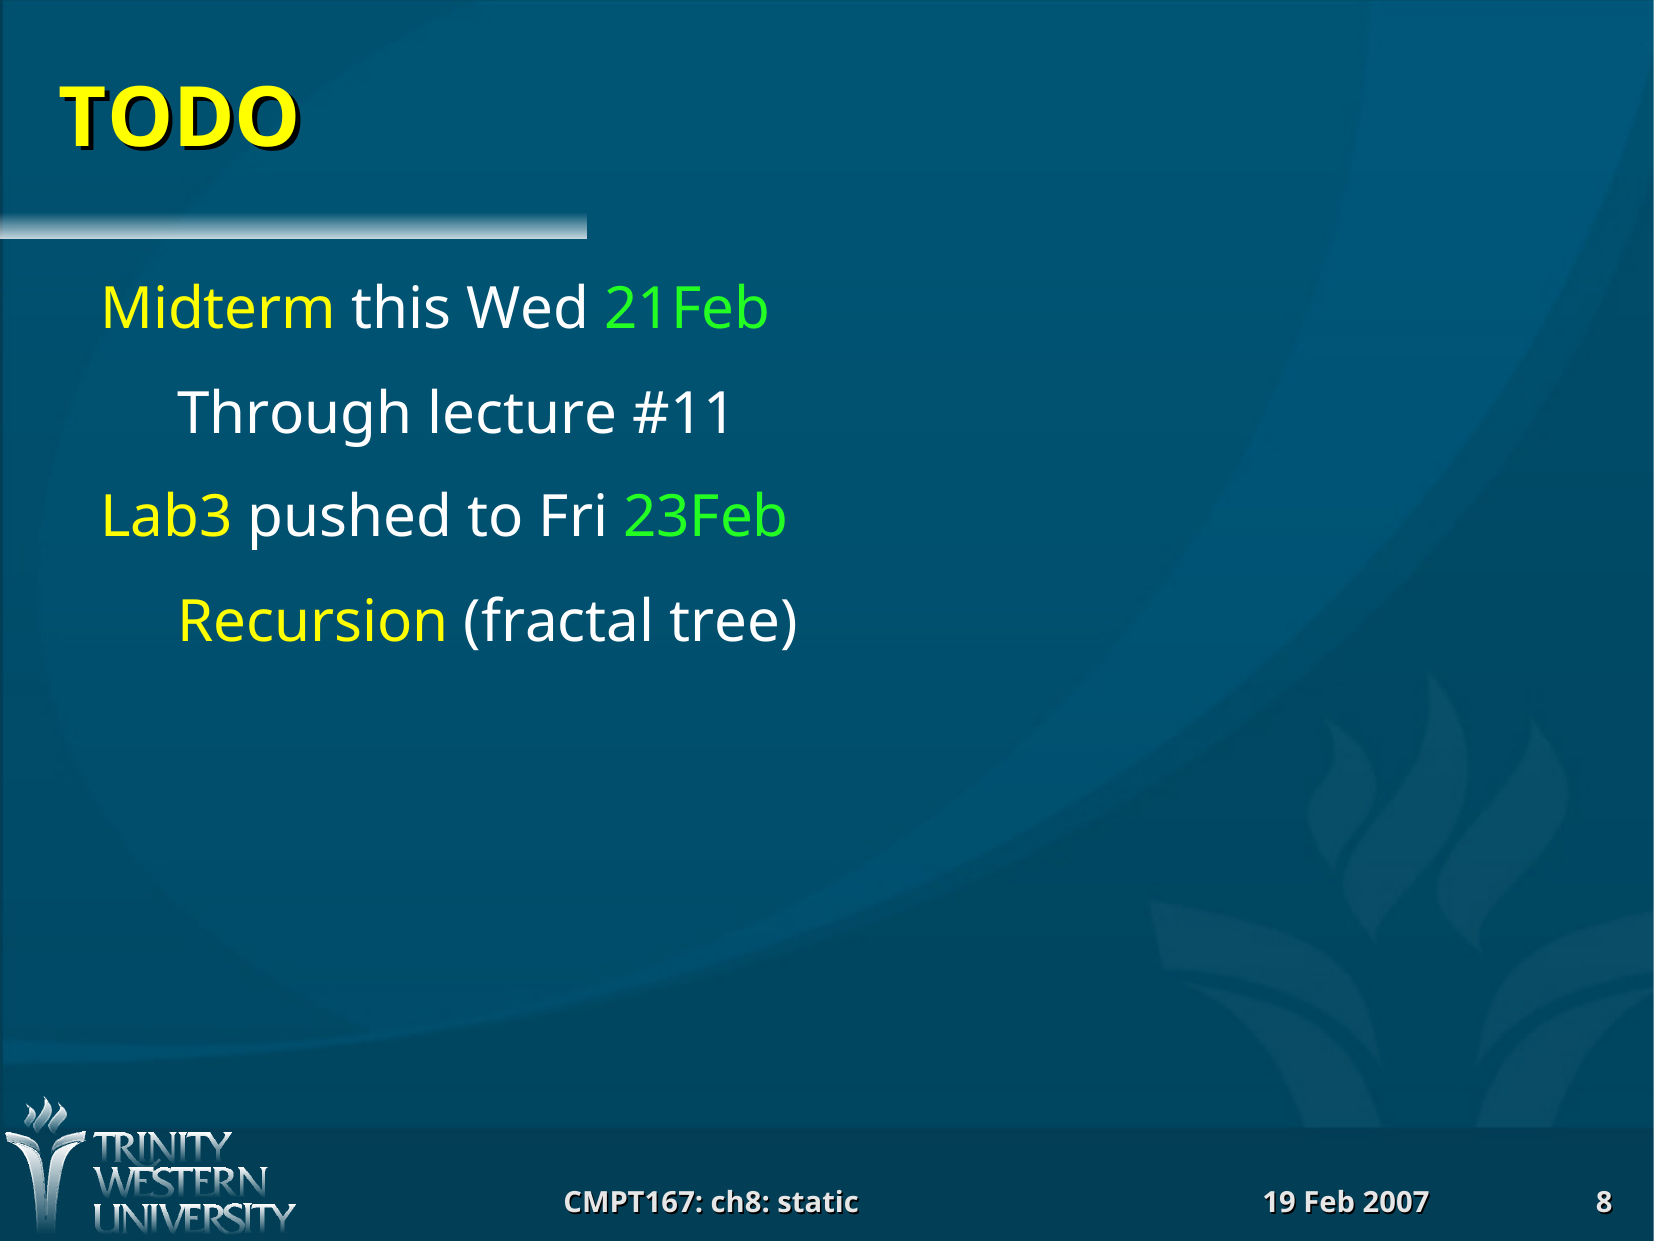

# TODO
Midterm this Wed 21Feb
Through lecture #11
Lab3 pushed to Fri 23Feb
Recursion (fractal tree)
CMPT167: ch8: static
19 Feb 2007
8